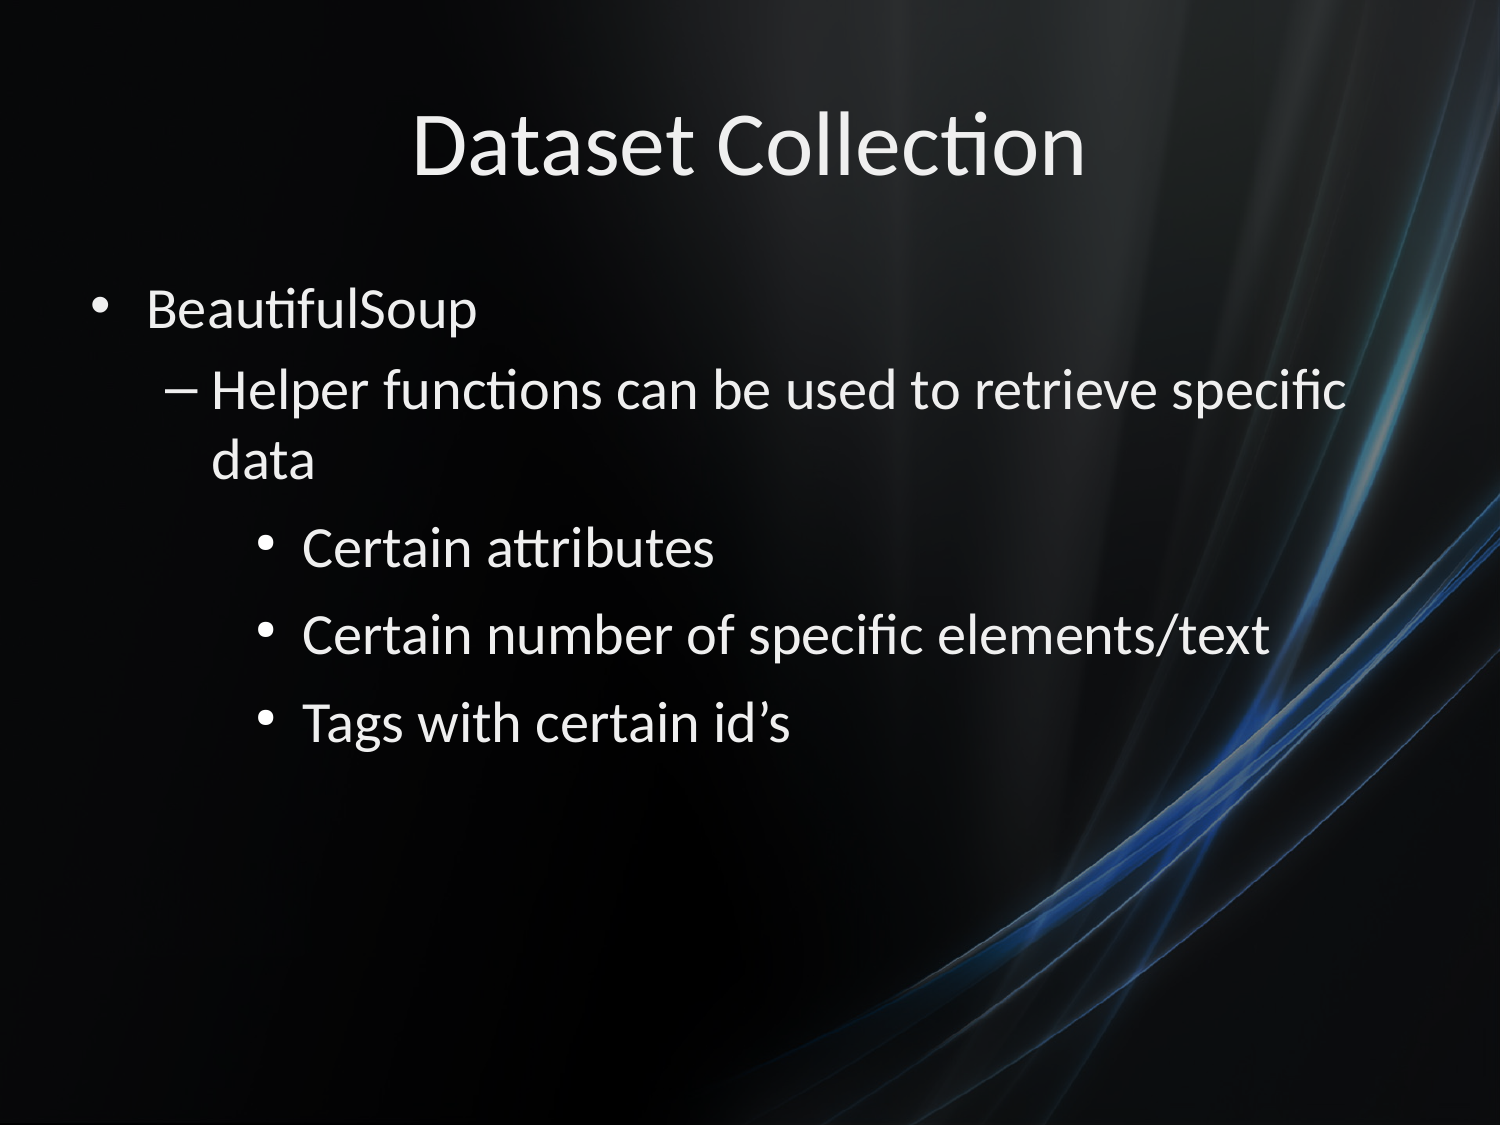

# Dataset Collection
BeautifulSoup
Helper functions can be used to retrieve specific data
Certain attributes
Certain number of specific elements/text
Tags with certain id’s